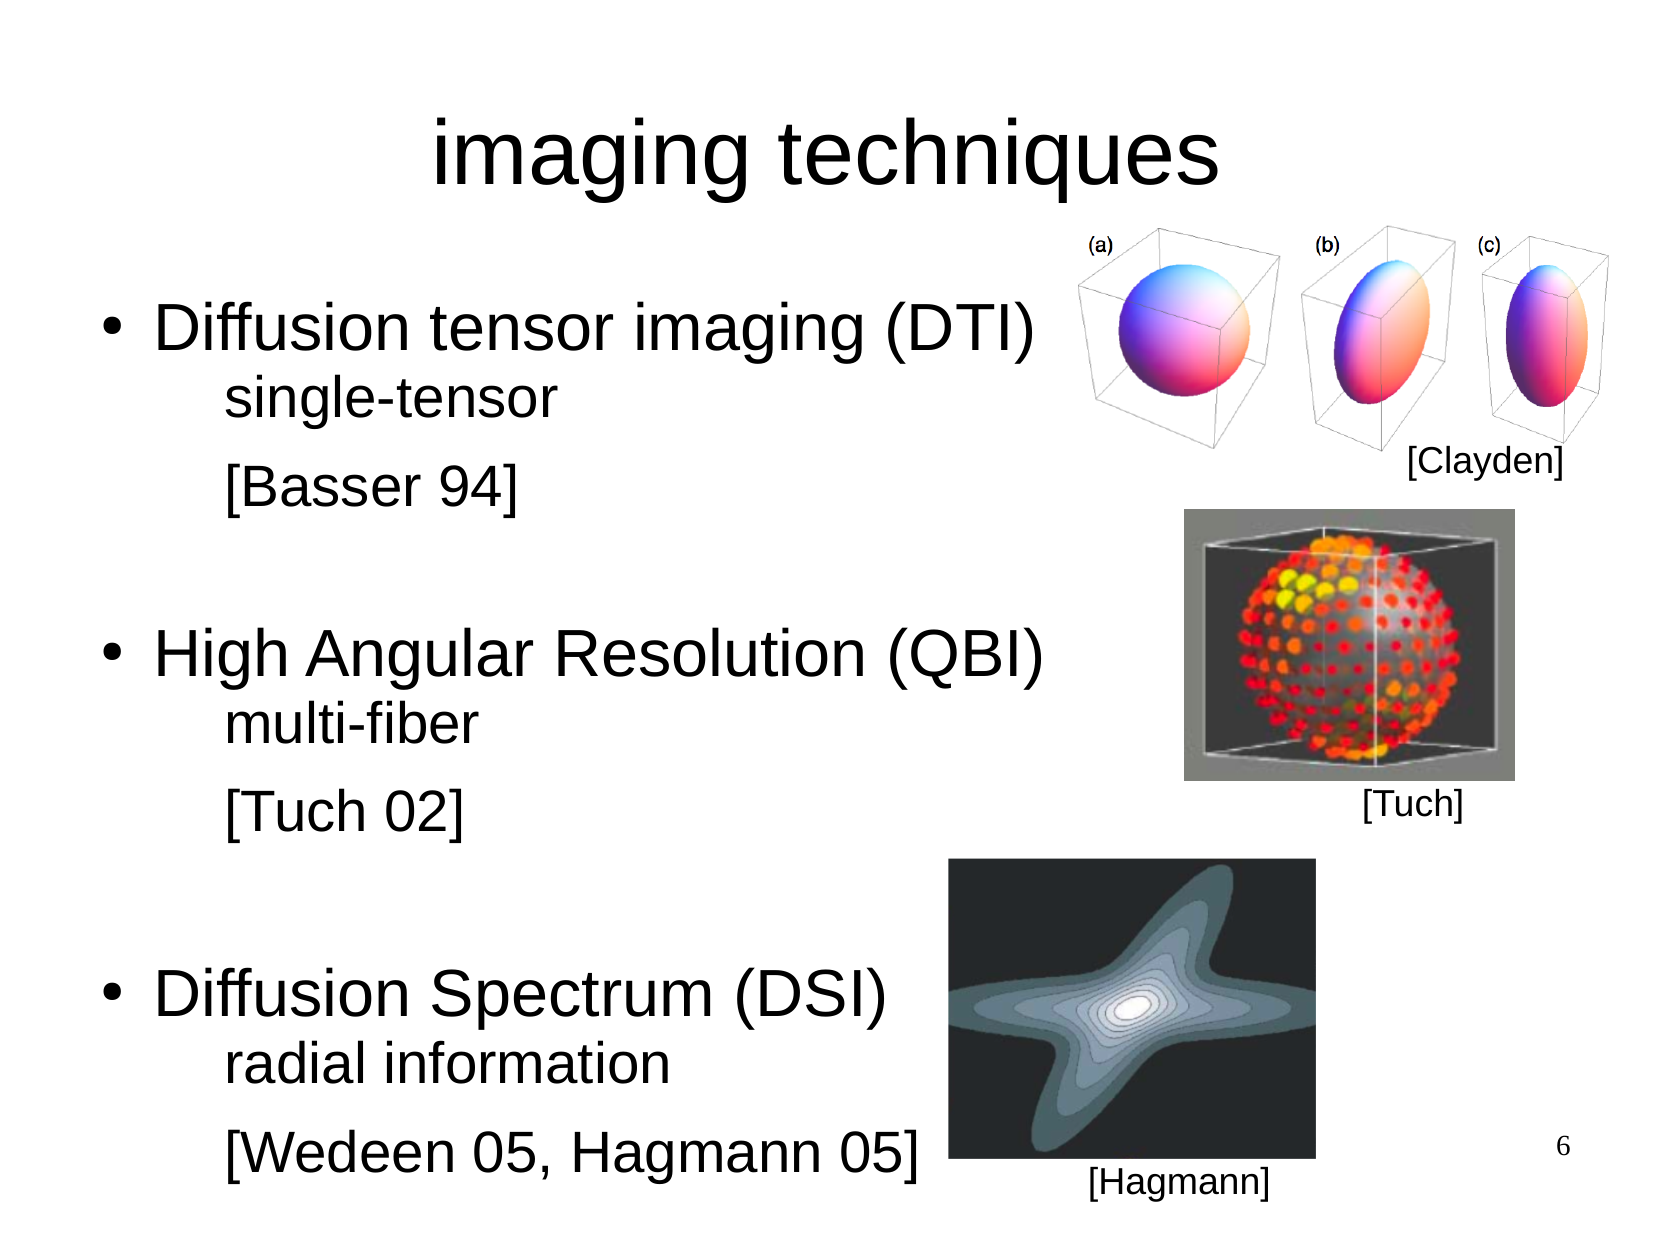

# imaging techniques
Diffusion tensor imaging (DTI)
single-tensor
[Basser 94]
High Angular Resolution (QBI)
multi-fiber
[Tuch 02]
Diffusion Spectrum (DSI)
radial information
[Wedeen 05, Hagmann 05]
[Clayden]
[Tuch]
6
[Hagmann]